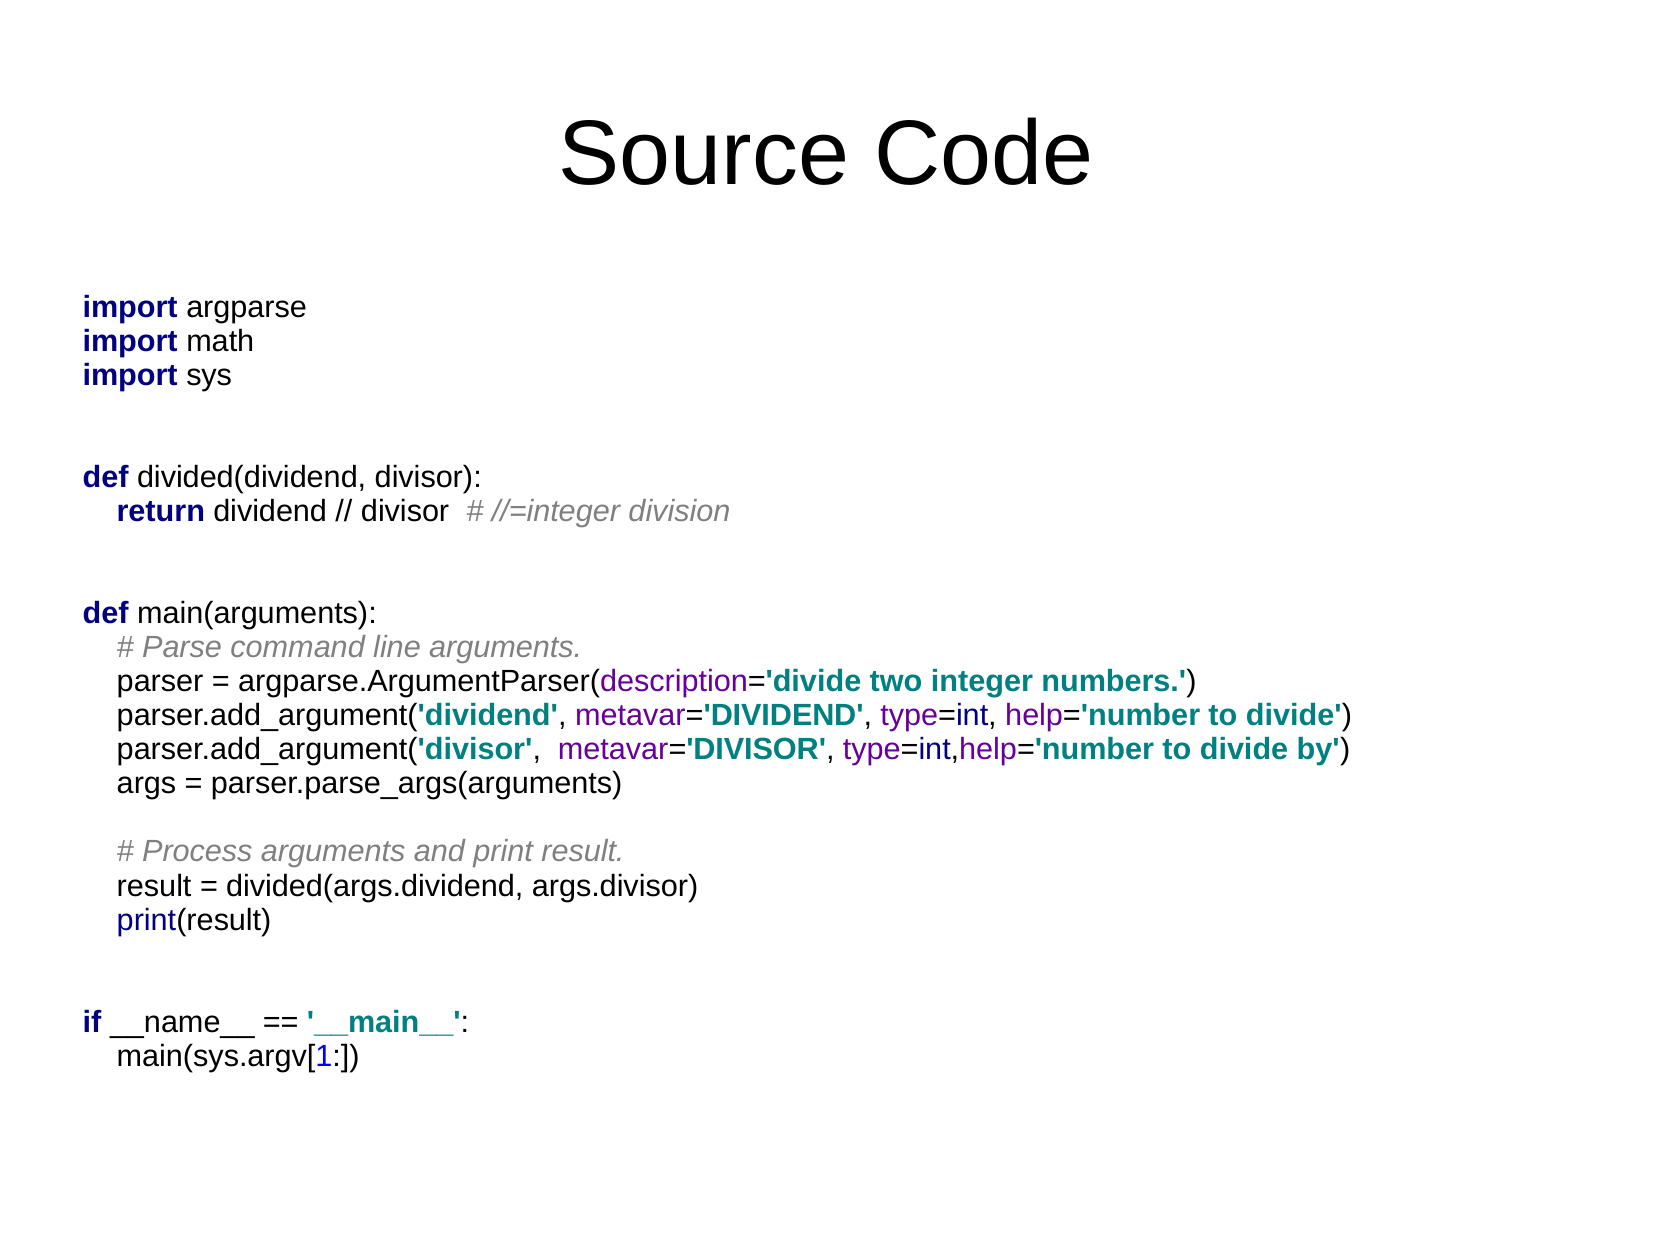

# Source Code
import argparse
import math
import sys
def divided(dividend, divisor):
 return dividend // divisor # //=integer division
def main(arguments):
 # Parse command line arguments.
 parser = argparse.ArgumentParser(description='divide two integer numbers.')
 parser.add_argument('dividend', metavar='DIVIDEND', type=int, help='number to divide')
 parser.add_argument('divisor', metavar='DIVISOR', type=int,help='number to divide by')
 args = parser.parse_args(arguments)
 # Process arguments and print result.
 result = divided(args.dividend, args.divisor)
 print(result)
if __name__ == '__main__':
 main(sys.argv[1:])